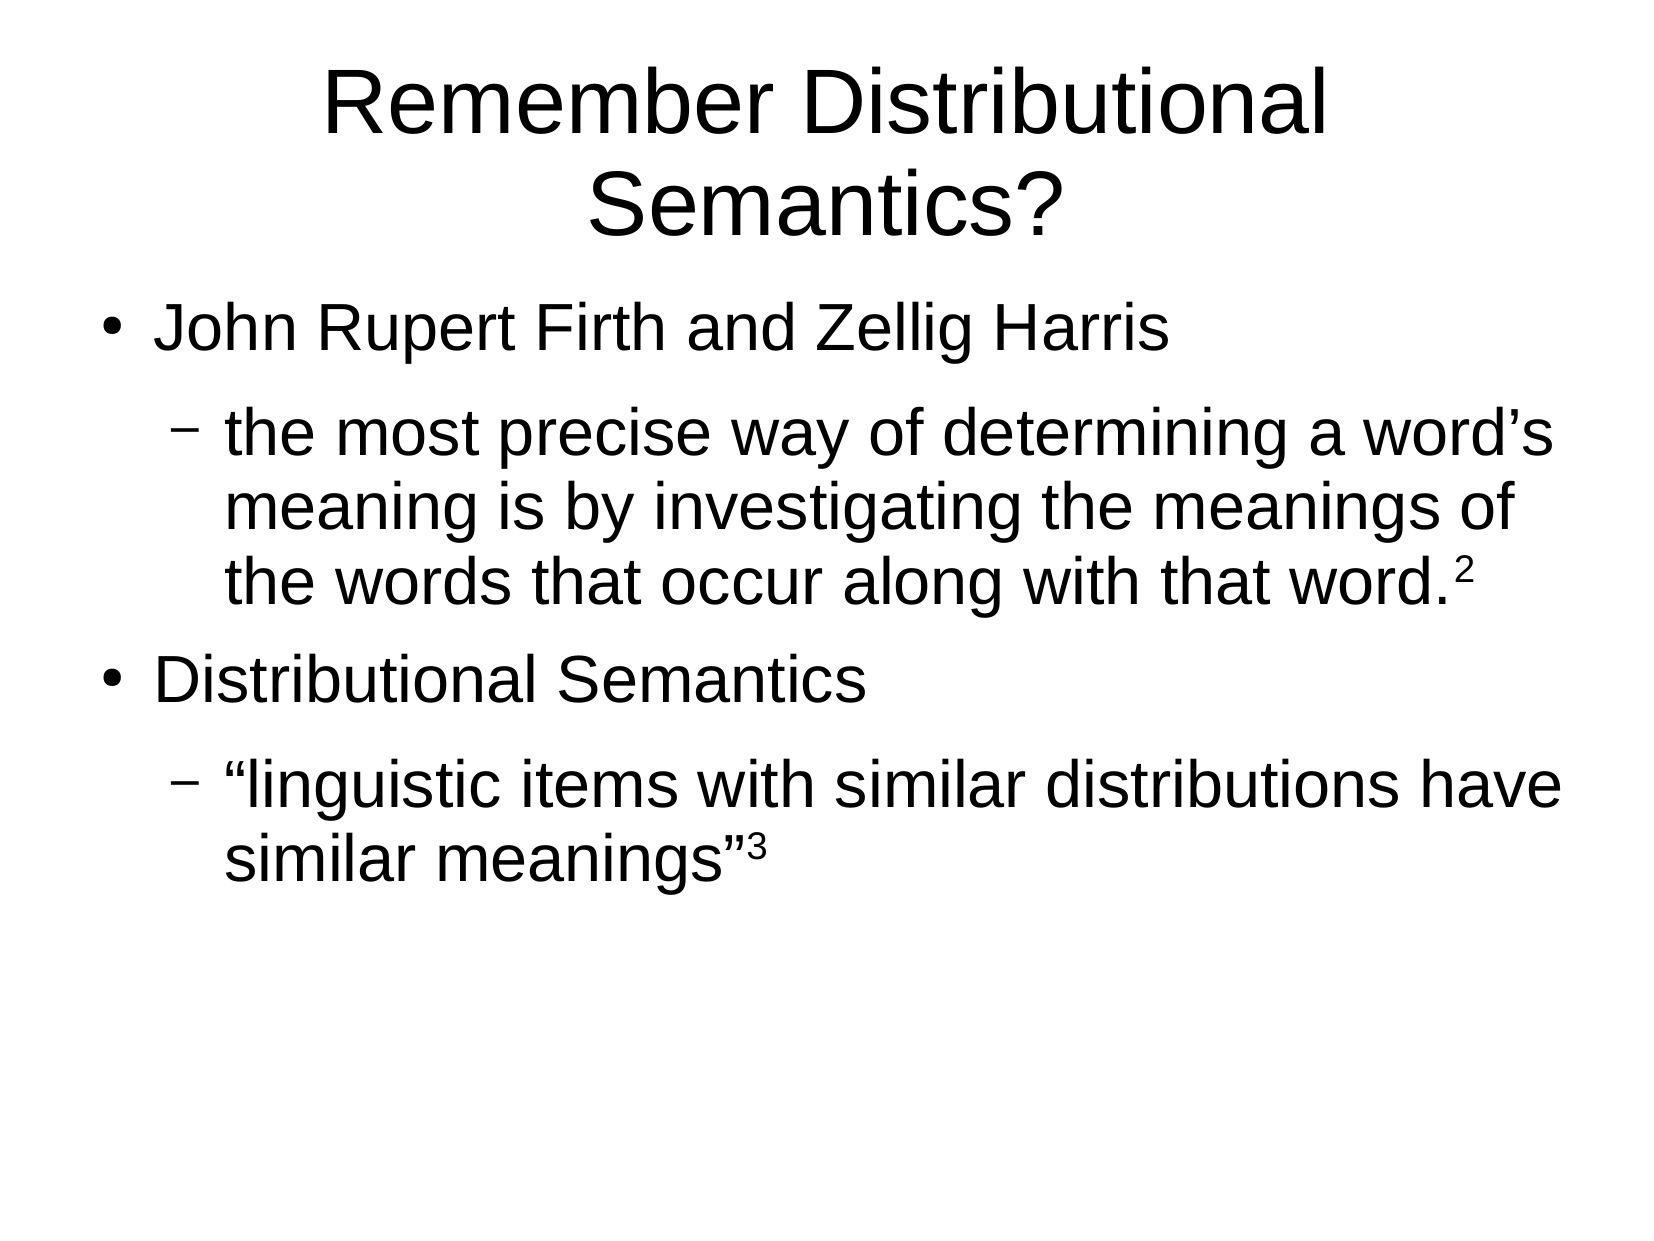

# Remember Distributional Semantics?
John Rupert Firth and Zellig Harris
the most precise way of determining a word’s meaning is by investigating the meanings of the words that occur along with that word.2
Distributional Semantics
“linguistic items with similar distributions have similar meanings”3